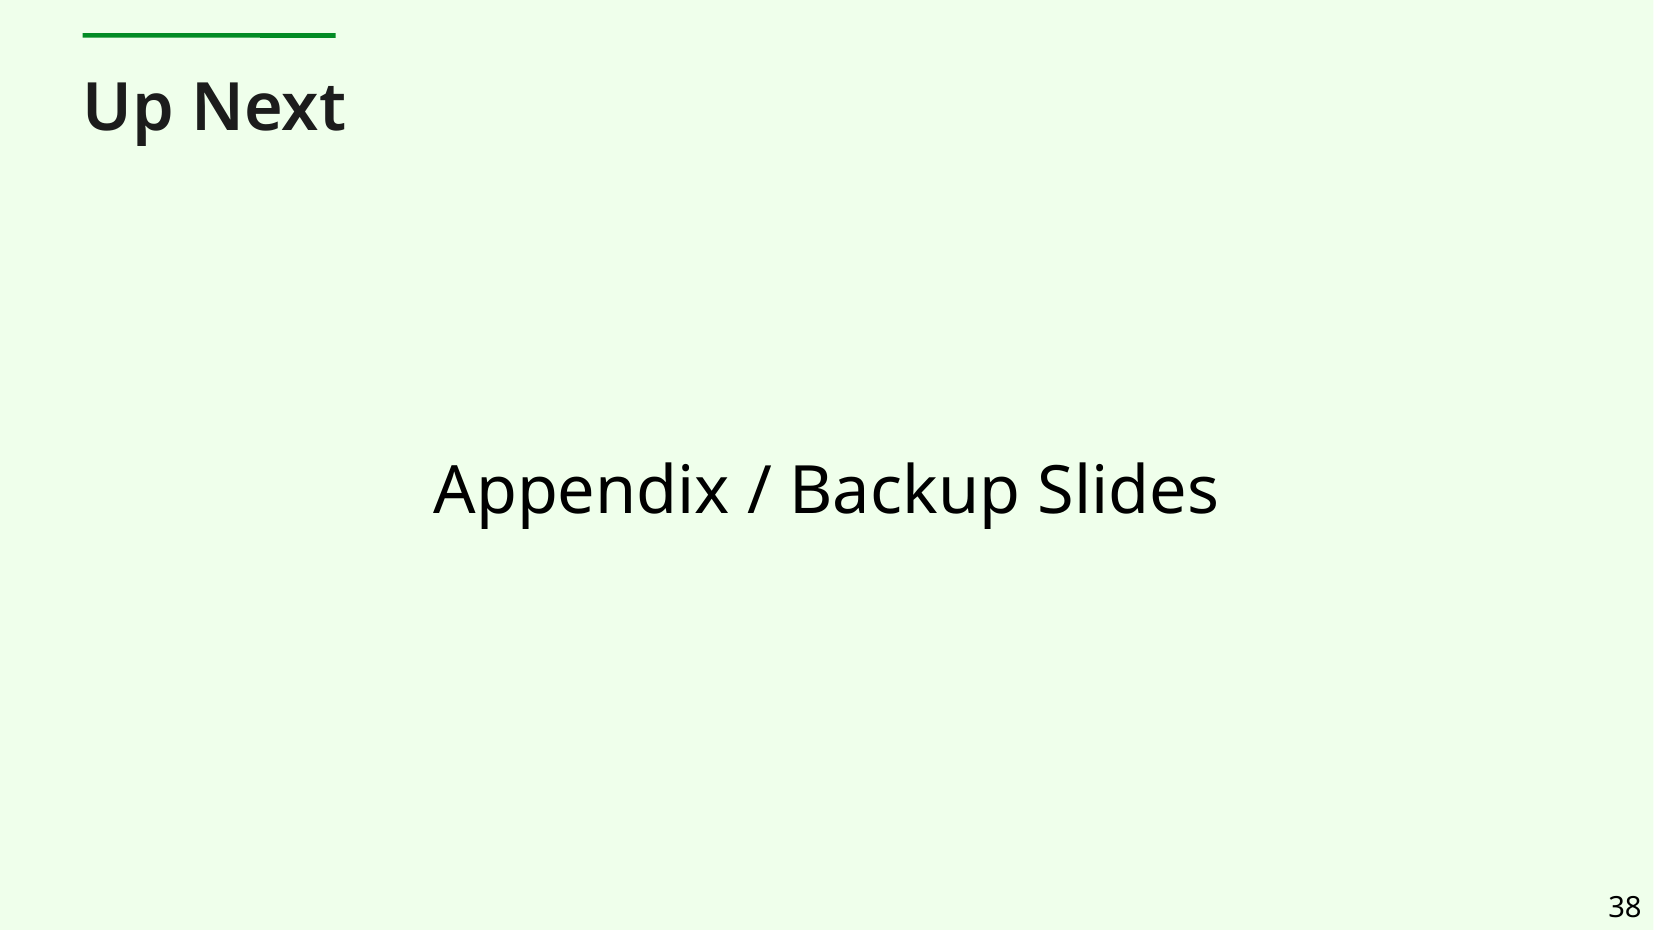

# Up Next
Appendix / Backup Slides
38